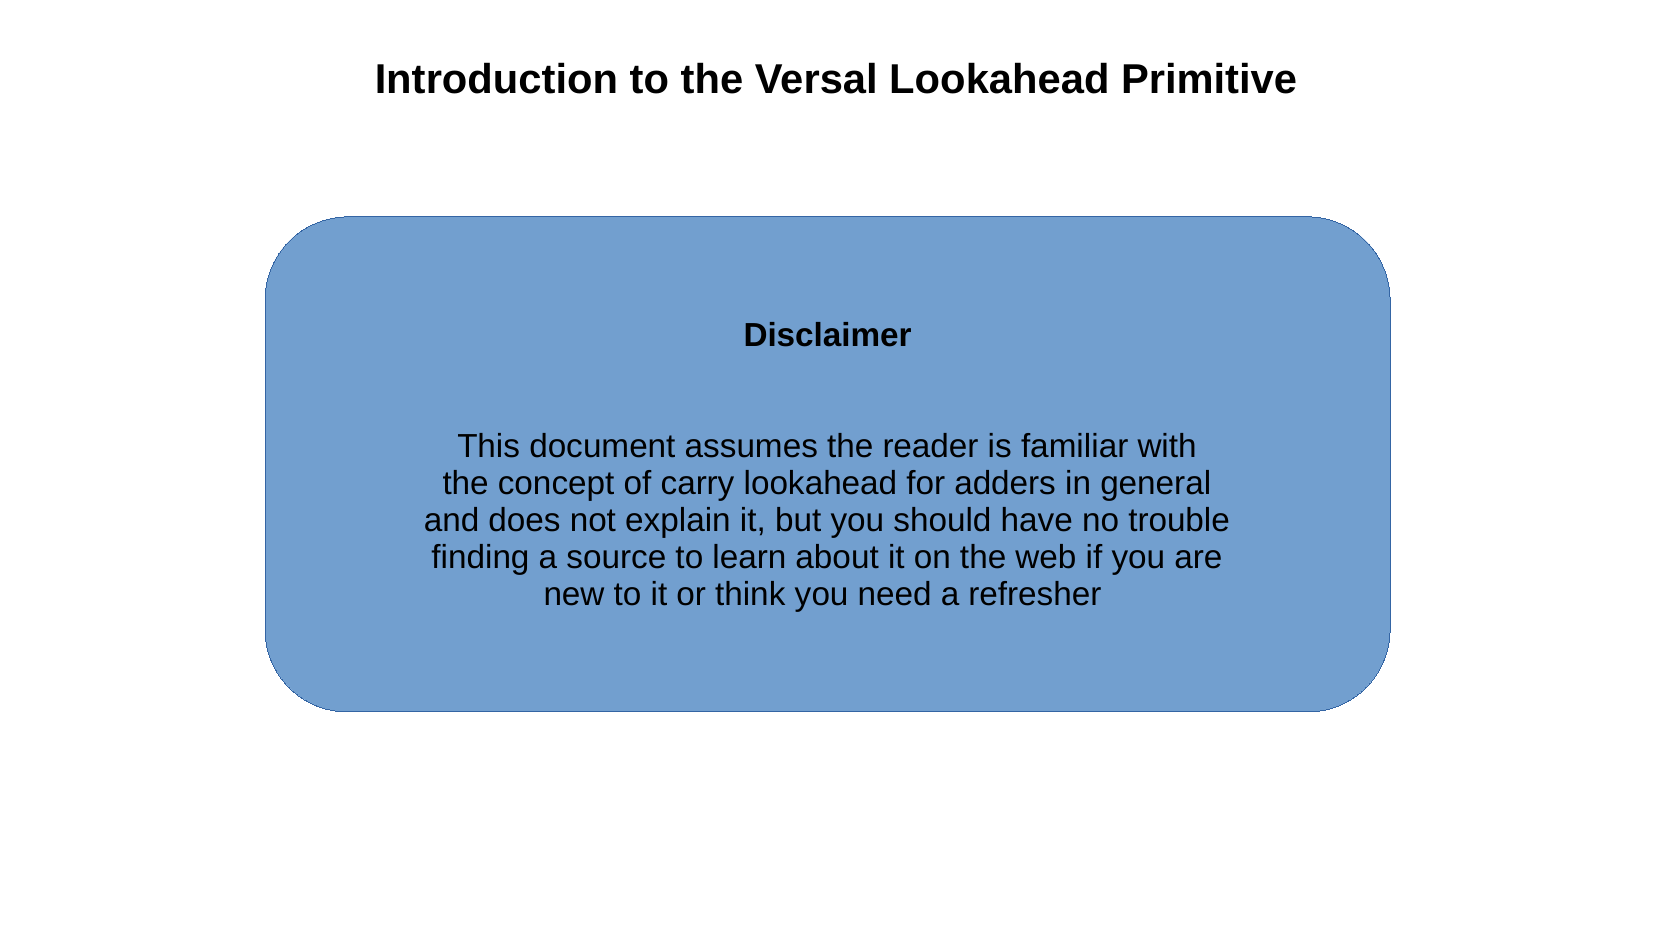

Introduction to the Versal Lookahead Primitive
Disclaimer
This document assumes the reader is familiar with
the concept of carry lookahead for adders in general
and does not explain it, but you should have no trouble
finding a source to learn about it on the web if you are
new to it or think you need a refresher